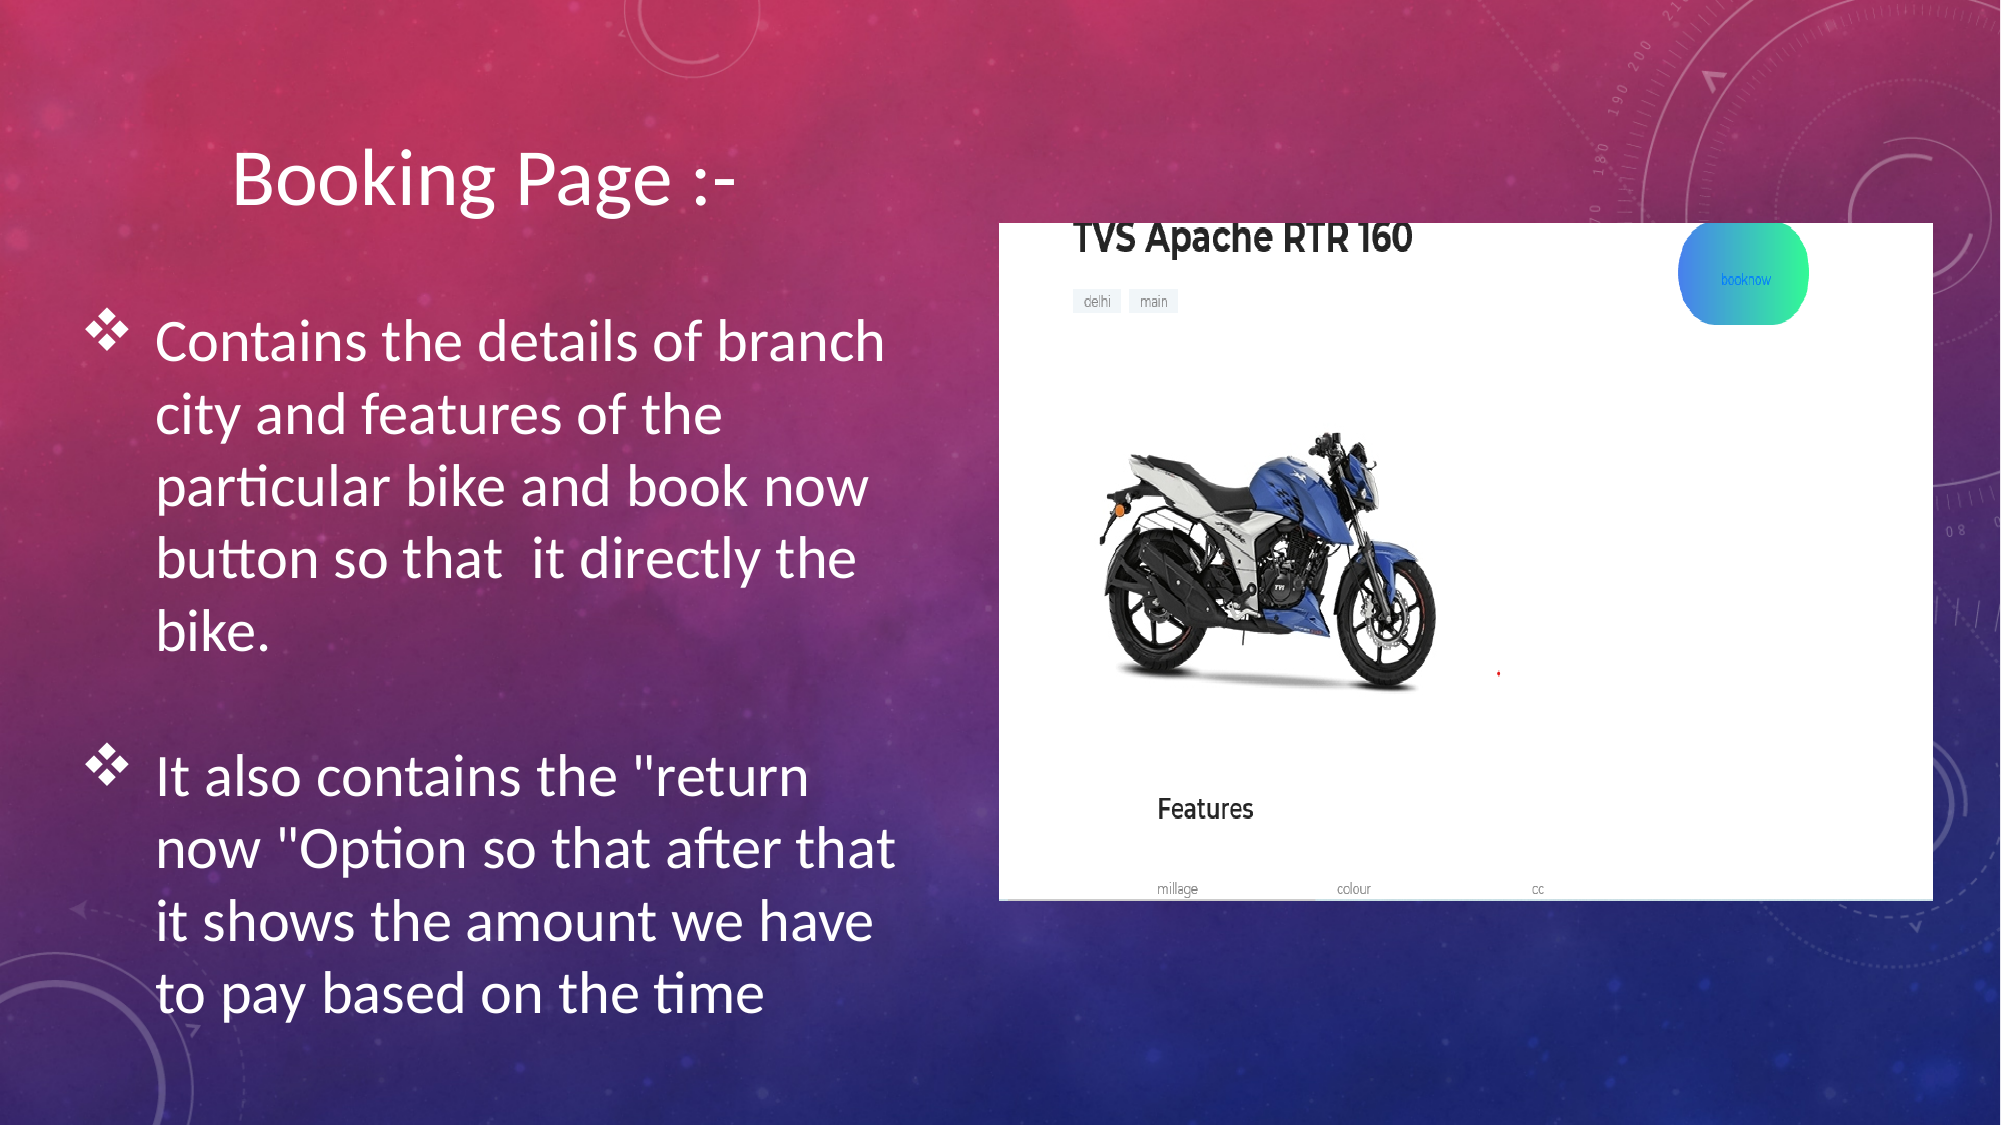

Booking Page :-
Contains the details of branch city and features of the particular bike and book now button so that  it directly the bike.
It also contains the "return now "Option so that after that it shows the amount we have to pay based on the time